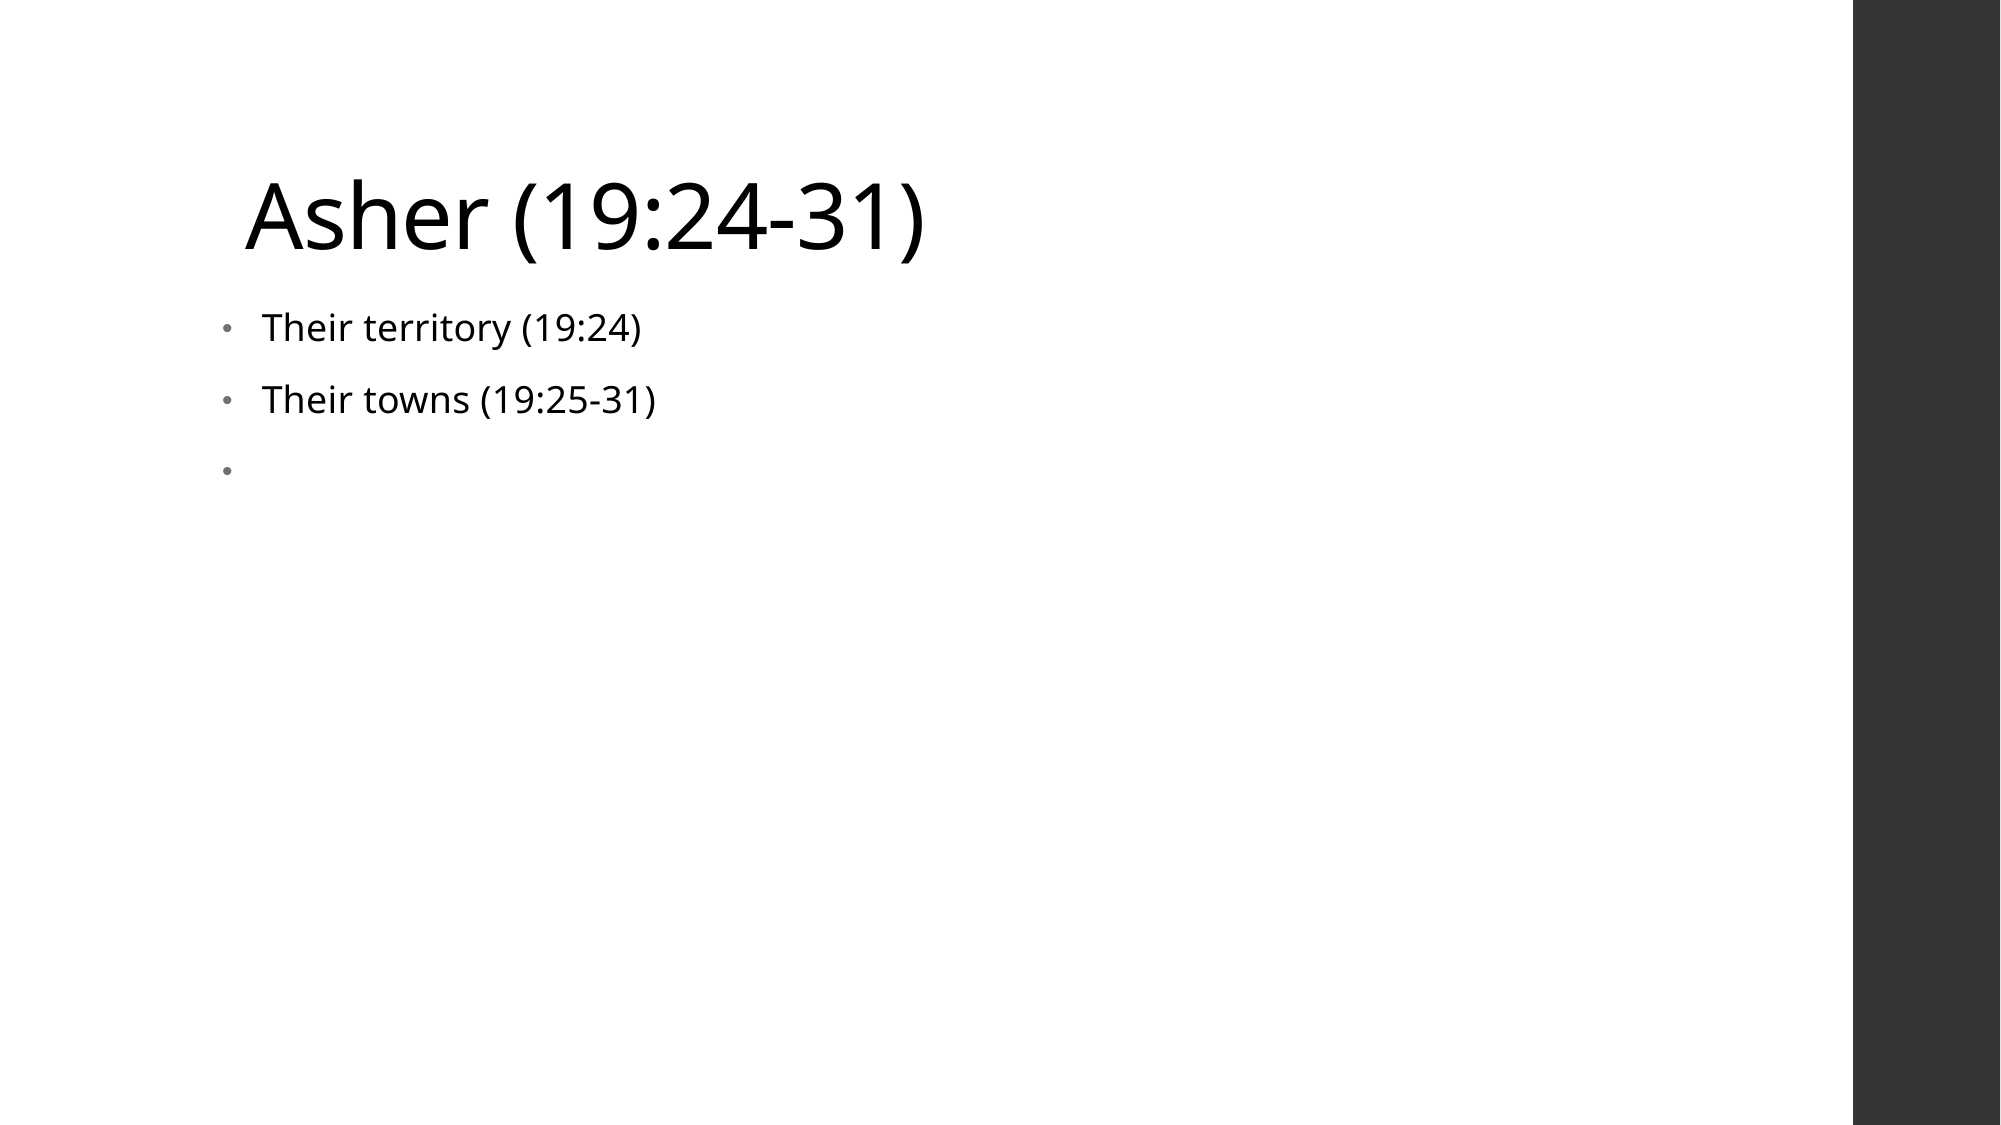

# Asher (19:24-31)
 Their territory (19:24)
 Their towns (19:25-31)